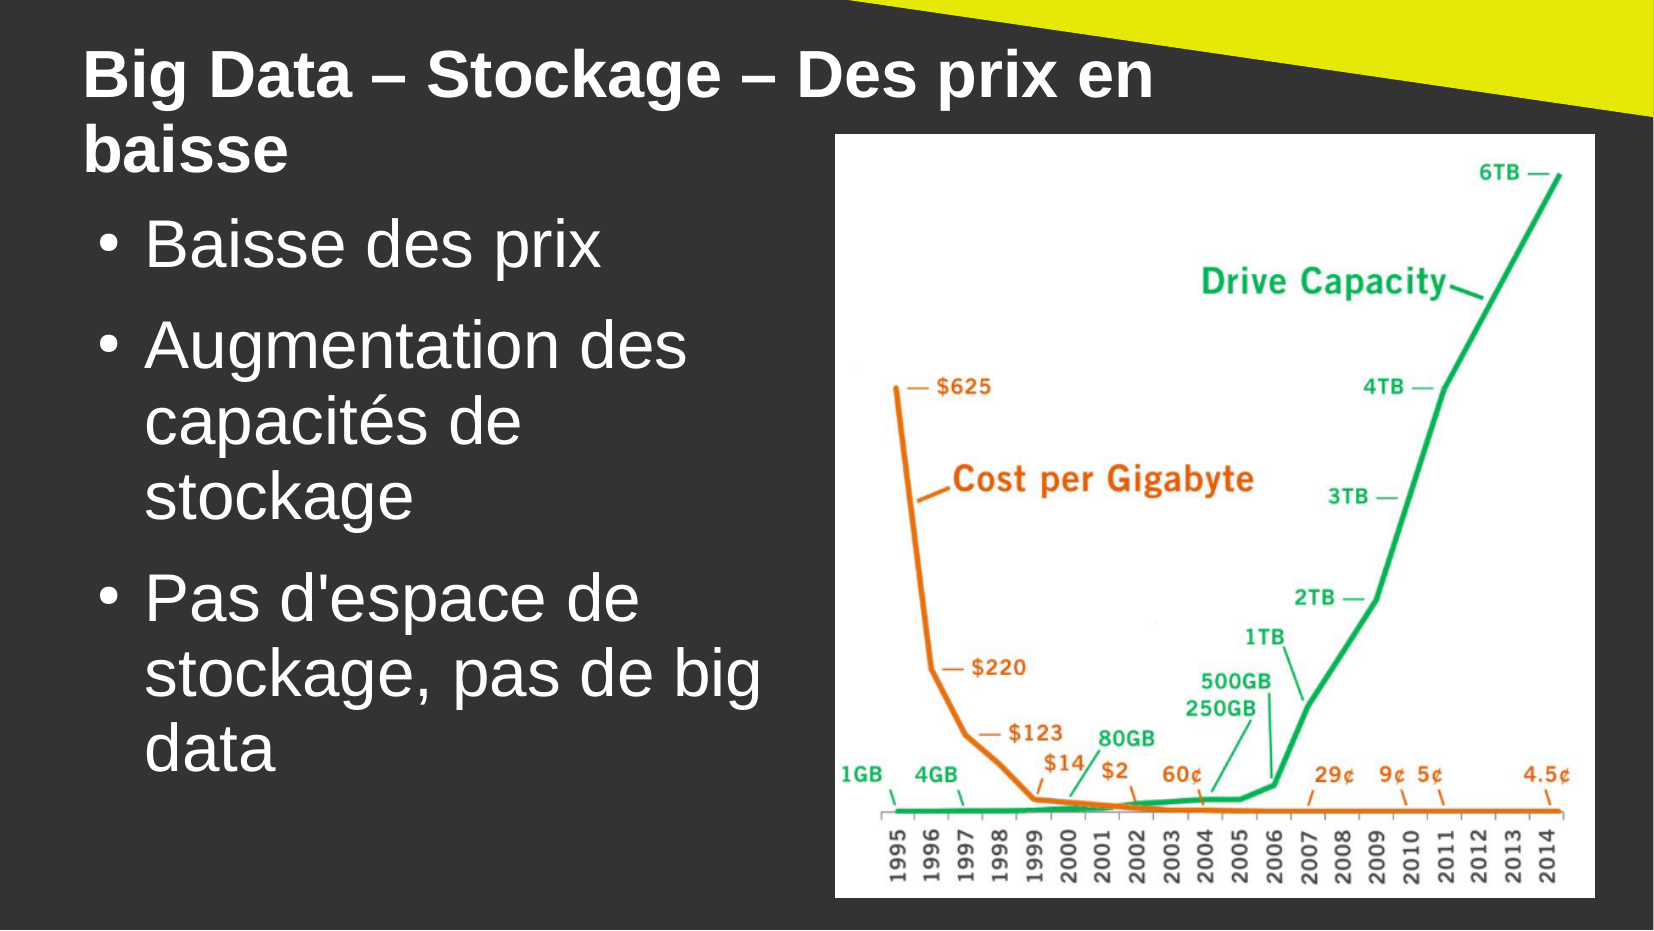

# Big Data – Stockage – Des prix en baisse
Baisse des prix
Augmentation des capacités de stockage
Pas d'espace de stockage, pas de big data